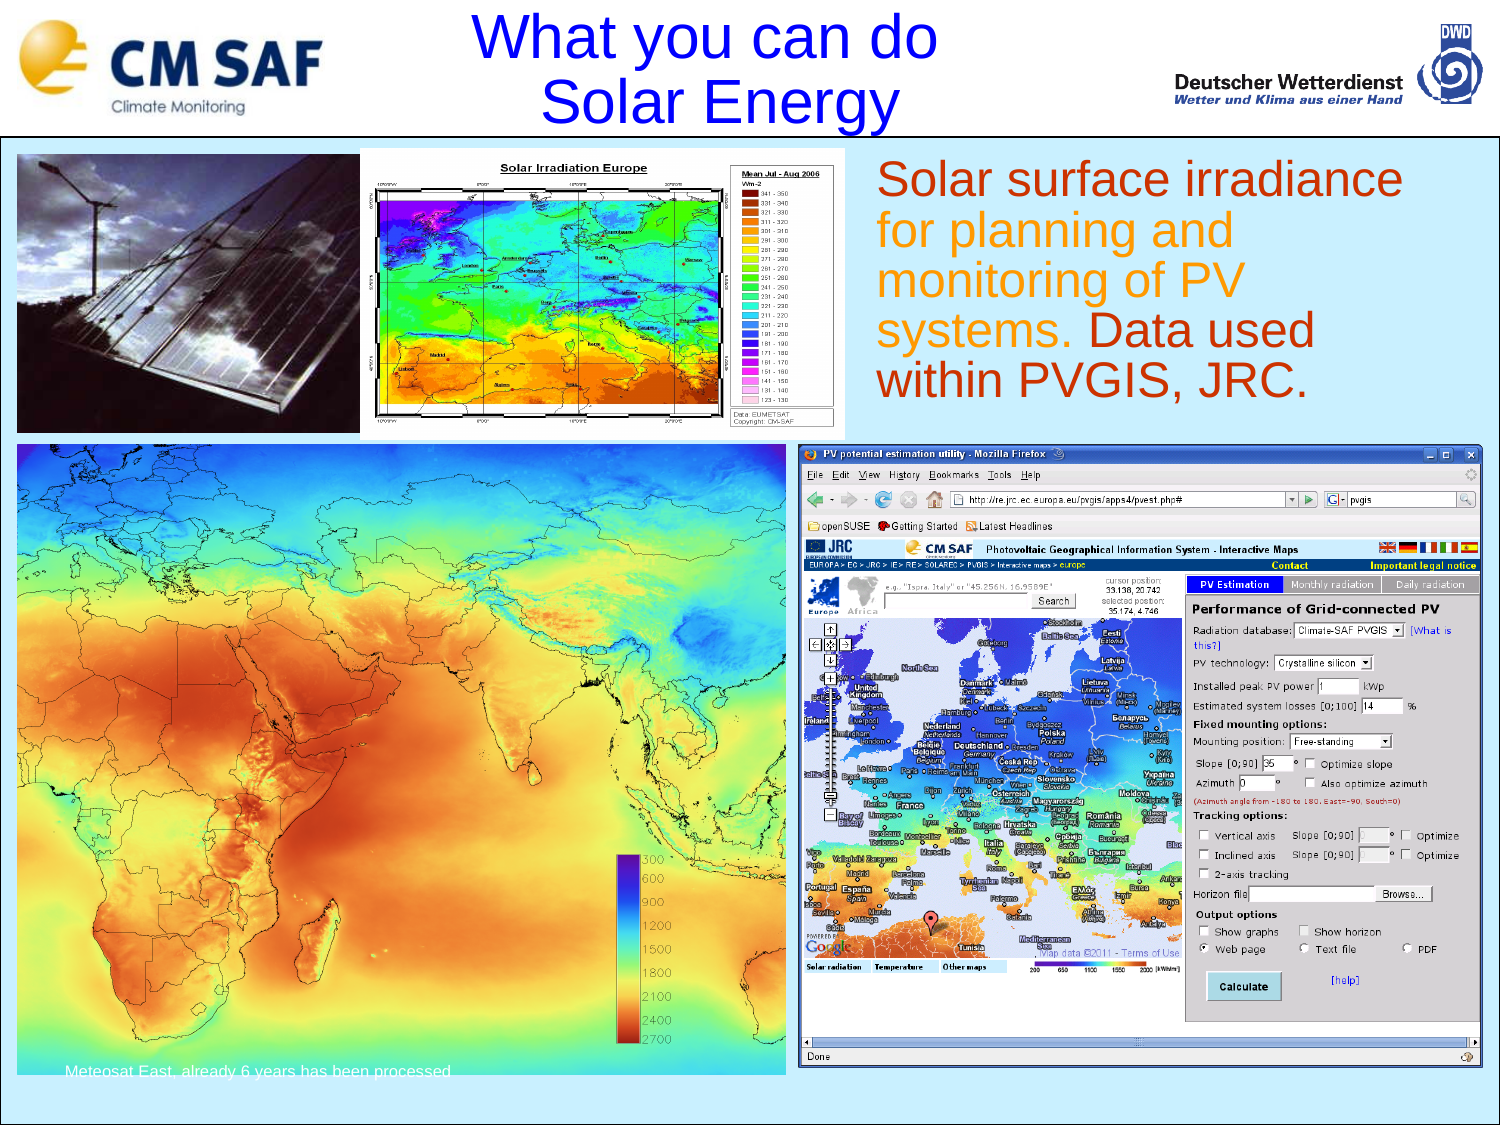

What you can do
 Solar Energy
Solar surface irradiance
for planning and monitoring of PV systems. Data used within PVGIS, JRC.
Meteosat East, already 6 years has been processed